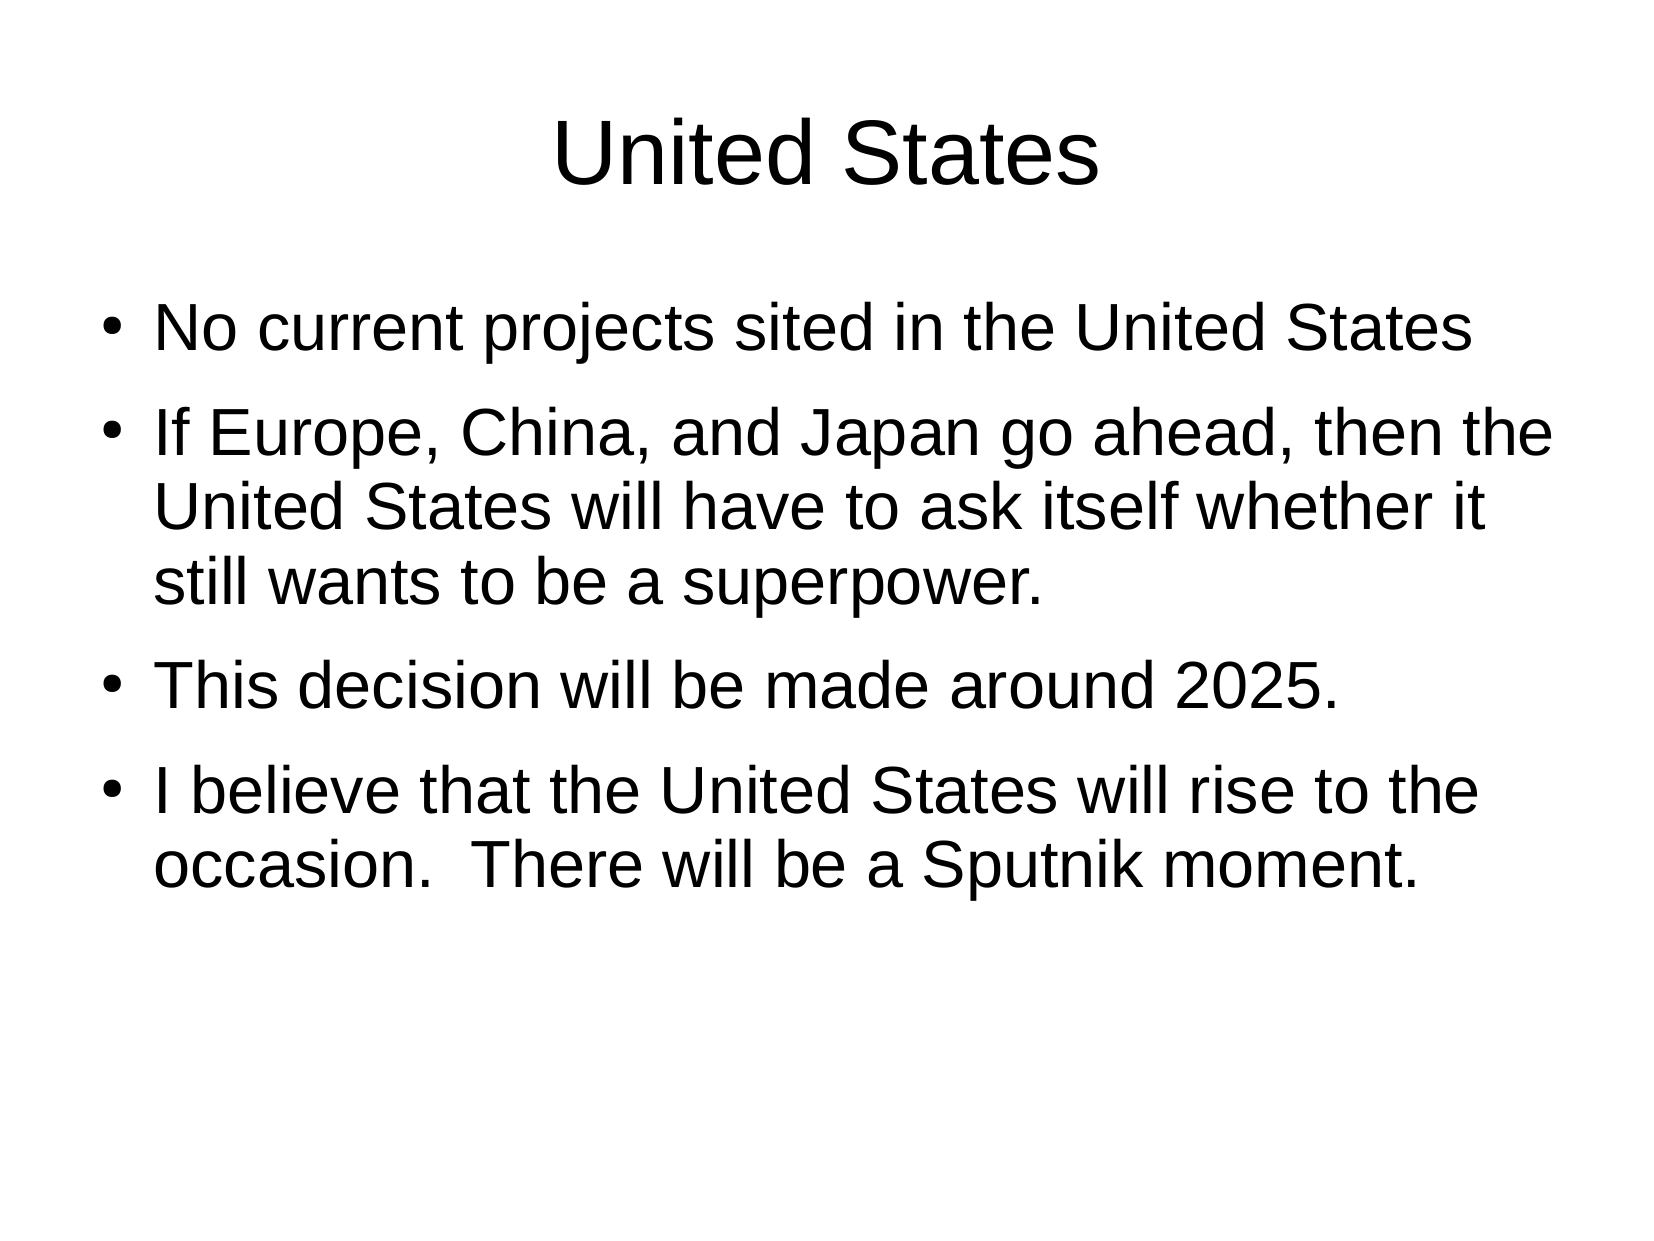

# United States
No current projects sited in the United States
If Europe, China, and Japan go ahead, then the United States will have to ask itself whether it still wants to be a superpower.
This decision will be made around 2025.
I believe that the United States will rise to the occasion. There will be a Sputnik moment.